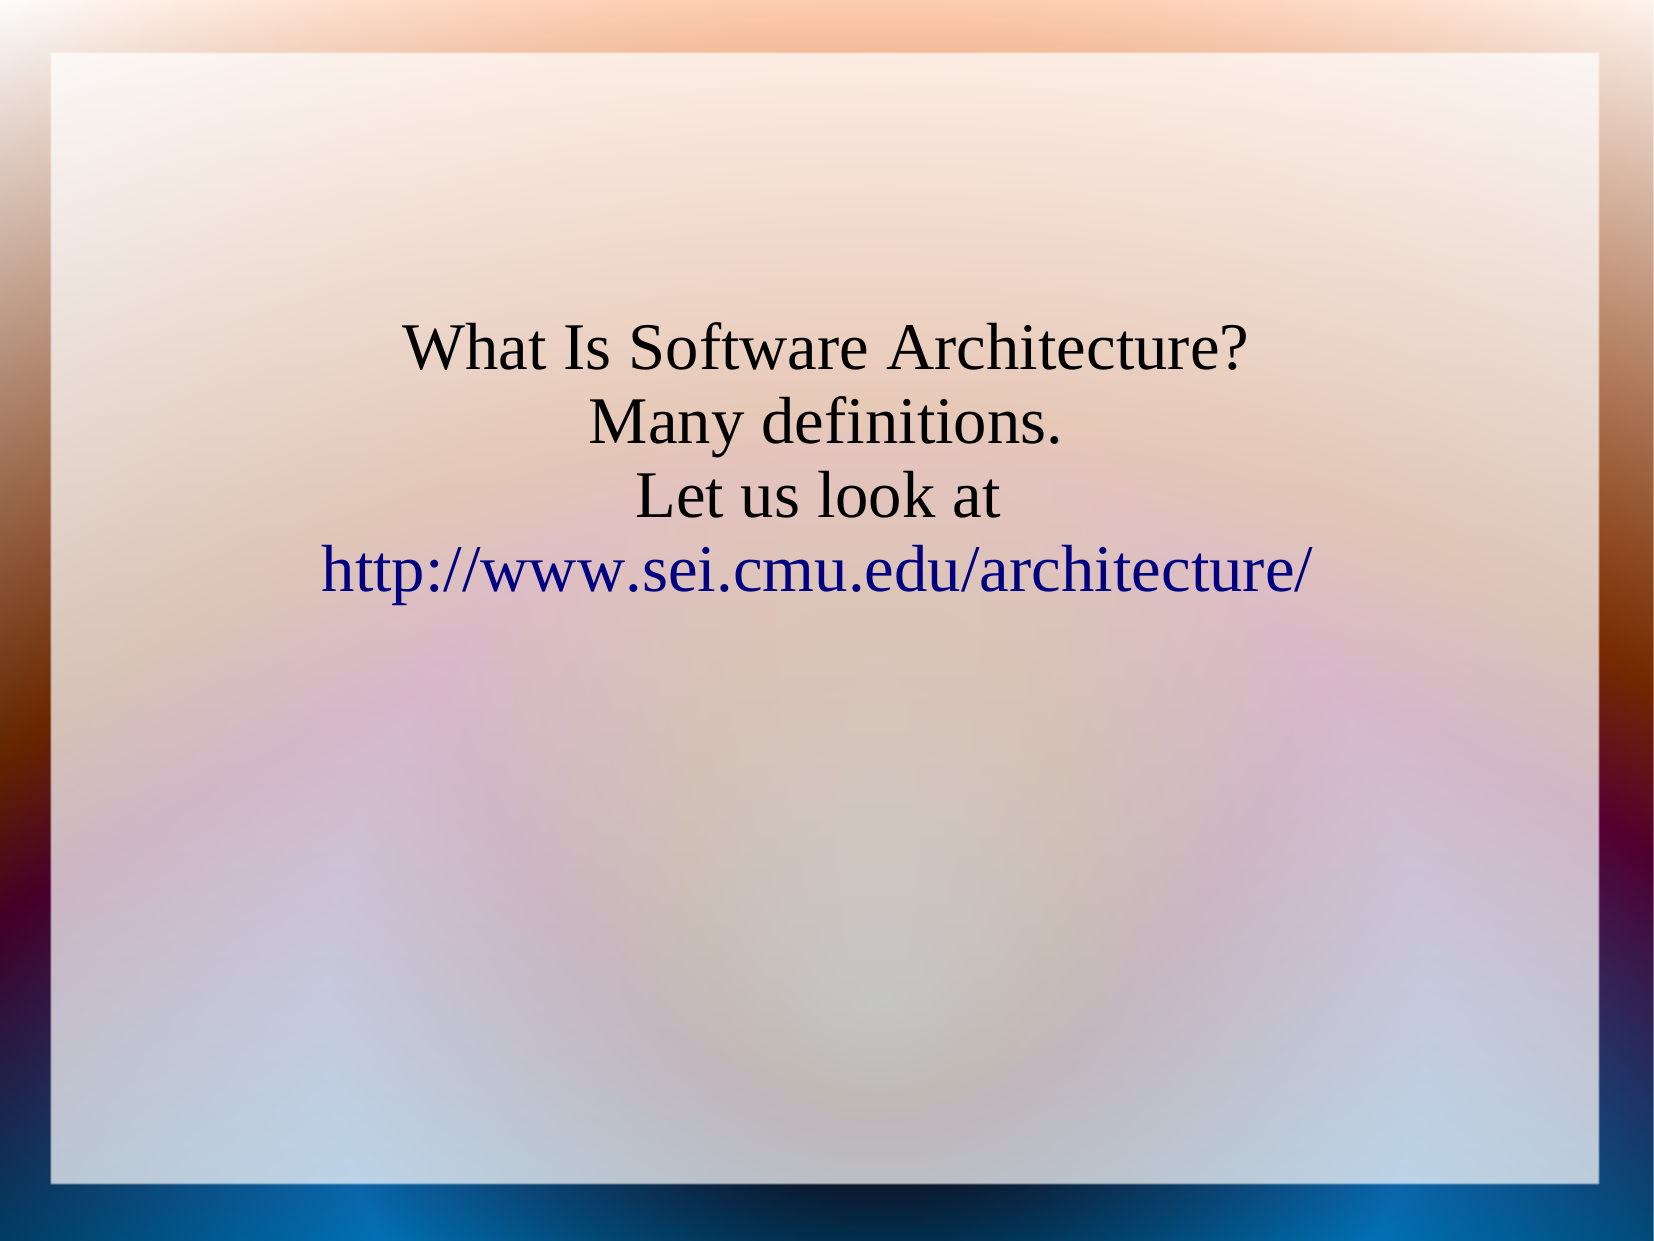

# What Is Software Architecture?
Many definitions.
Let us look at
http://www.sei.cmu.edu/architecture/